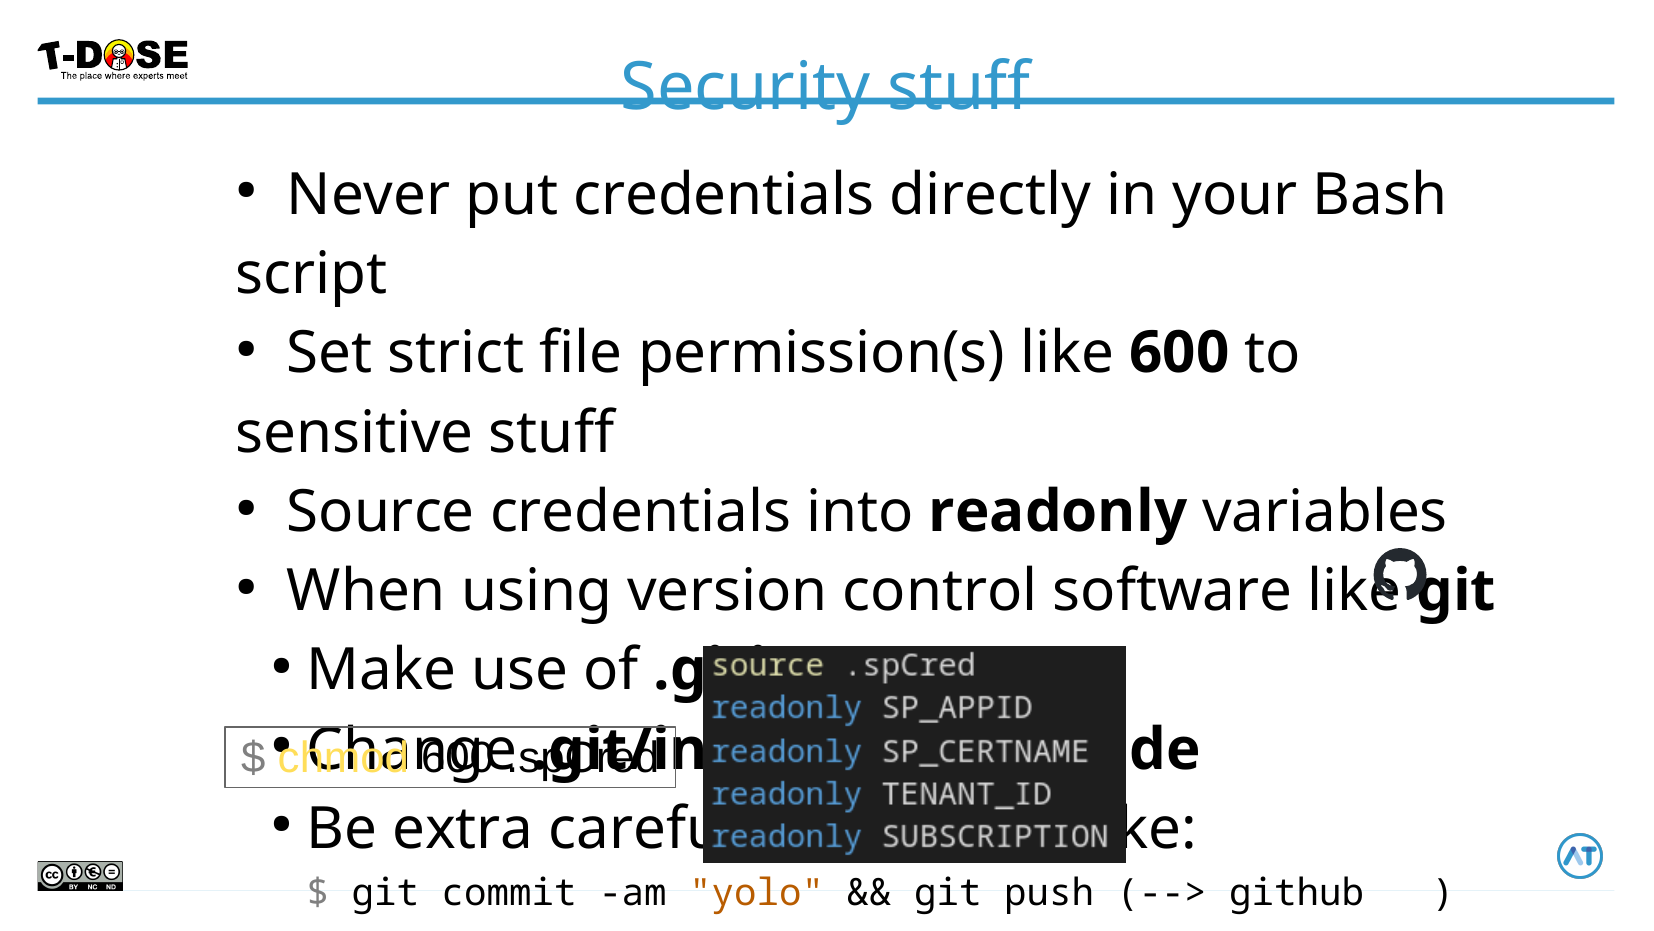

Security stuff
 Never put credentials directly in your Bash script
 Set strict file permission(s) like 600 to sensitive stuff
 Source credentials into readonly variables
 When using version control software like git
Make use of .gitignore or..
Change .git/info/index/exclude
Be extra carefull with things like:
$ git commit -am "yolo" && git push (--> github )
$ chmod 600 .spCred